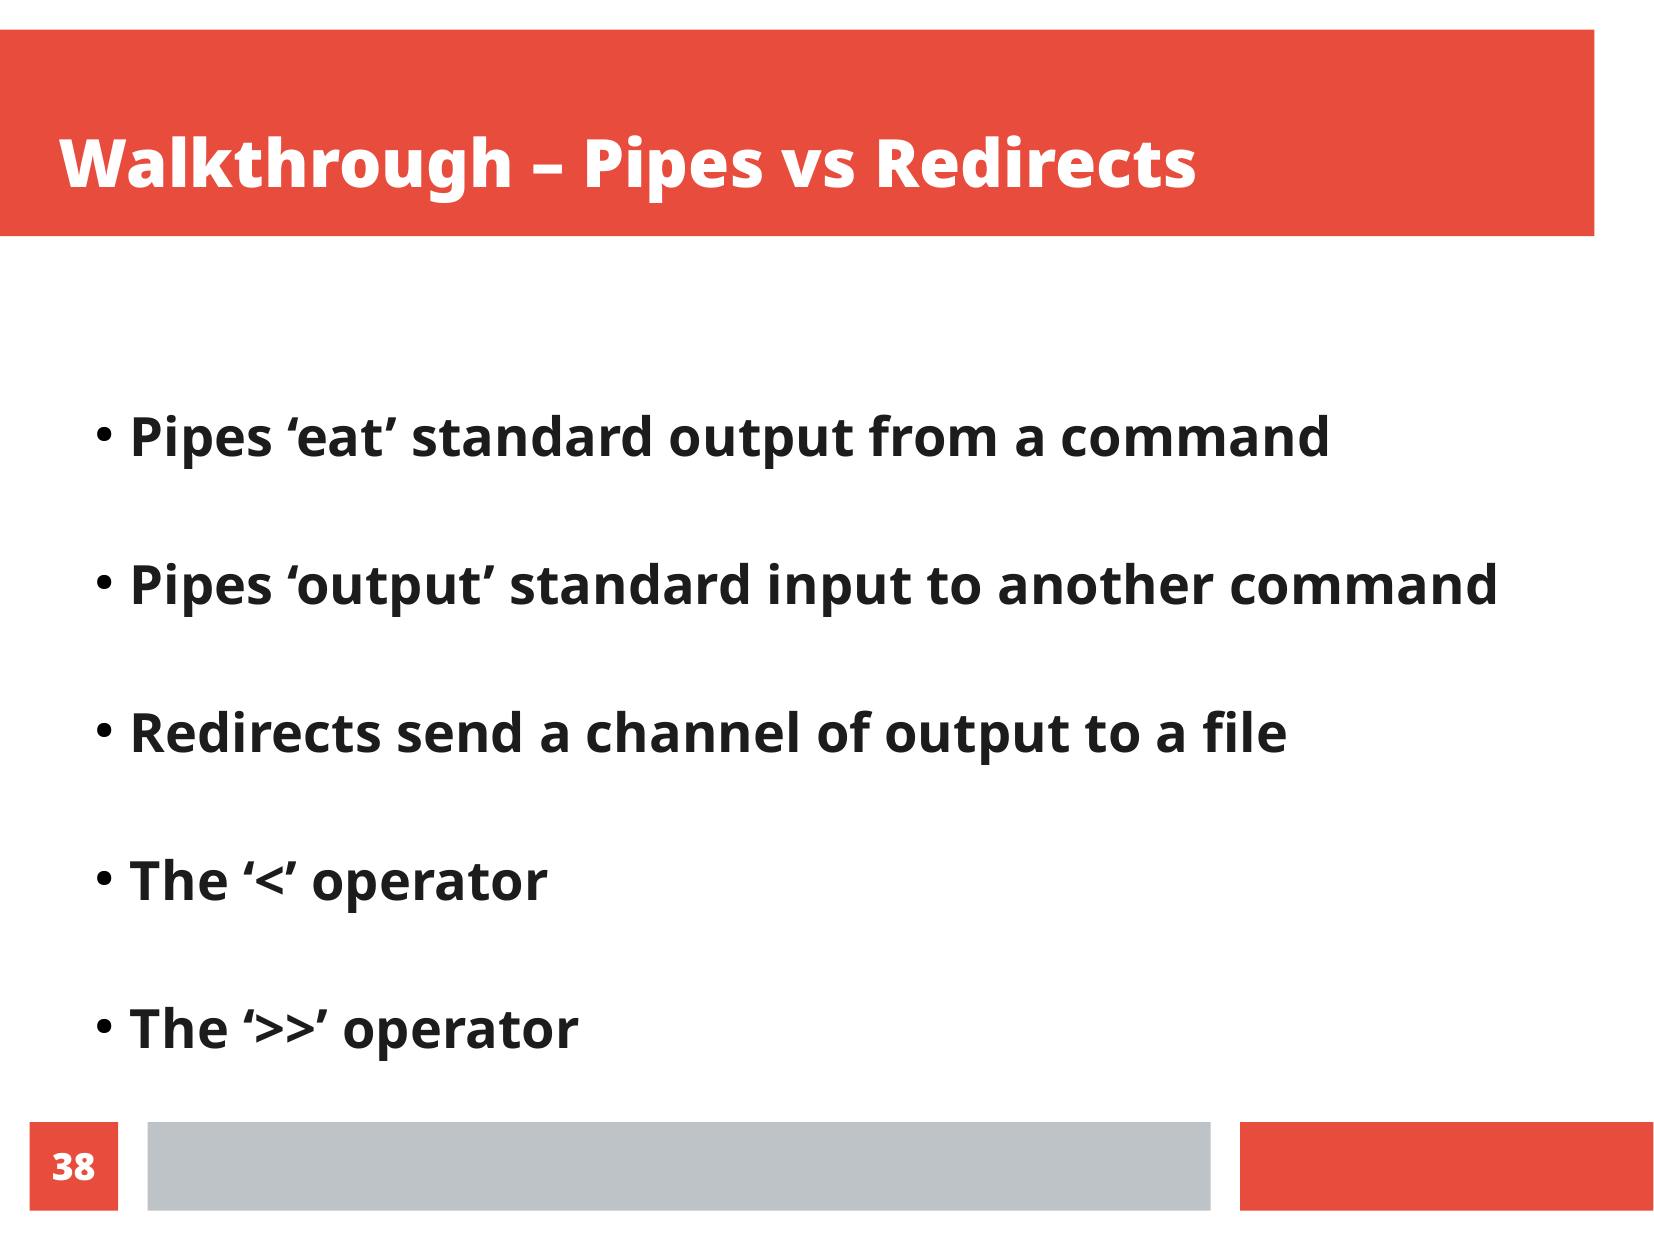

# Walkthrough – Pipes vs Redirects
Pipes ‘eat’ standard output from a command
Pipes ‘output’ standard input to another command
Redirects send a channel of output to a file
The ‘<’ operator
The ‘>>’ operator
38